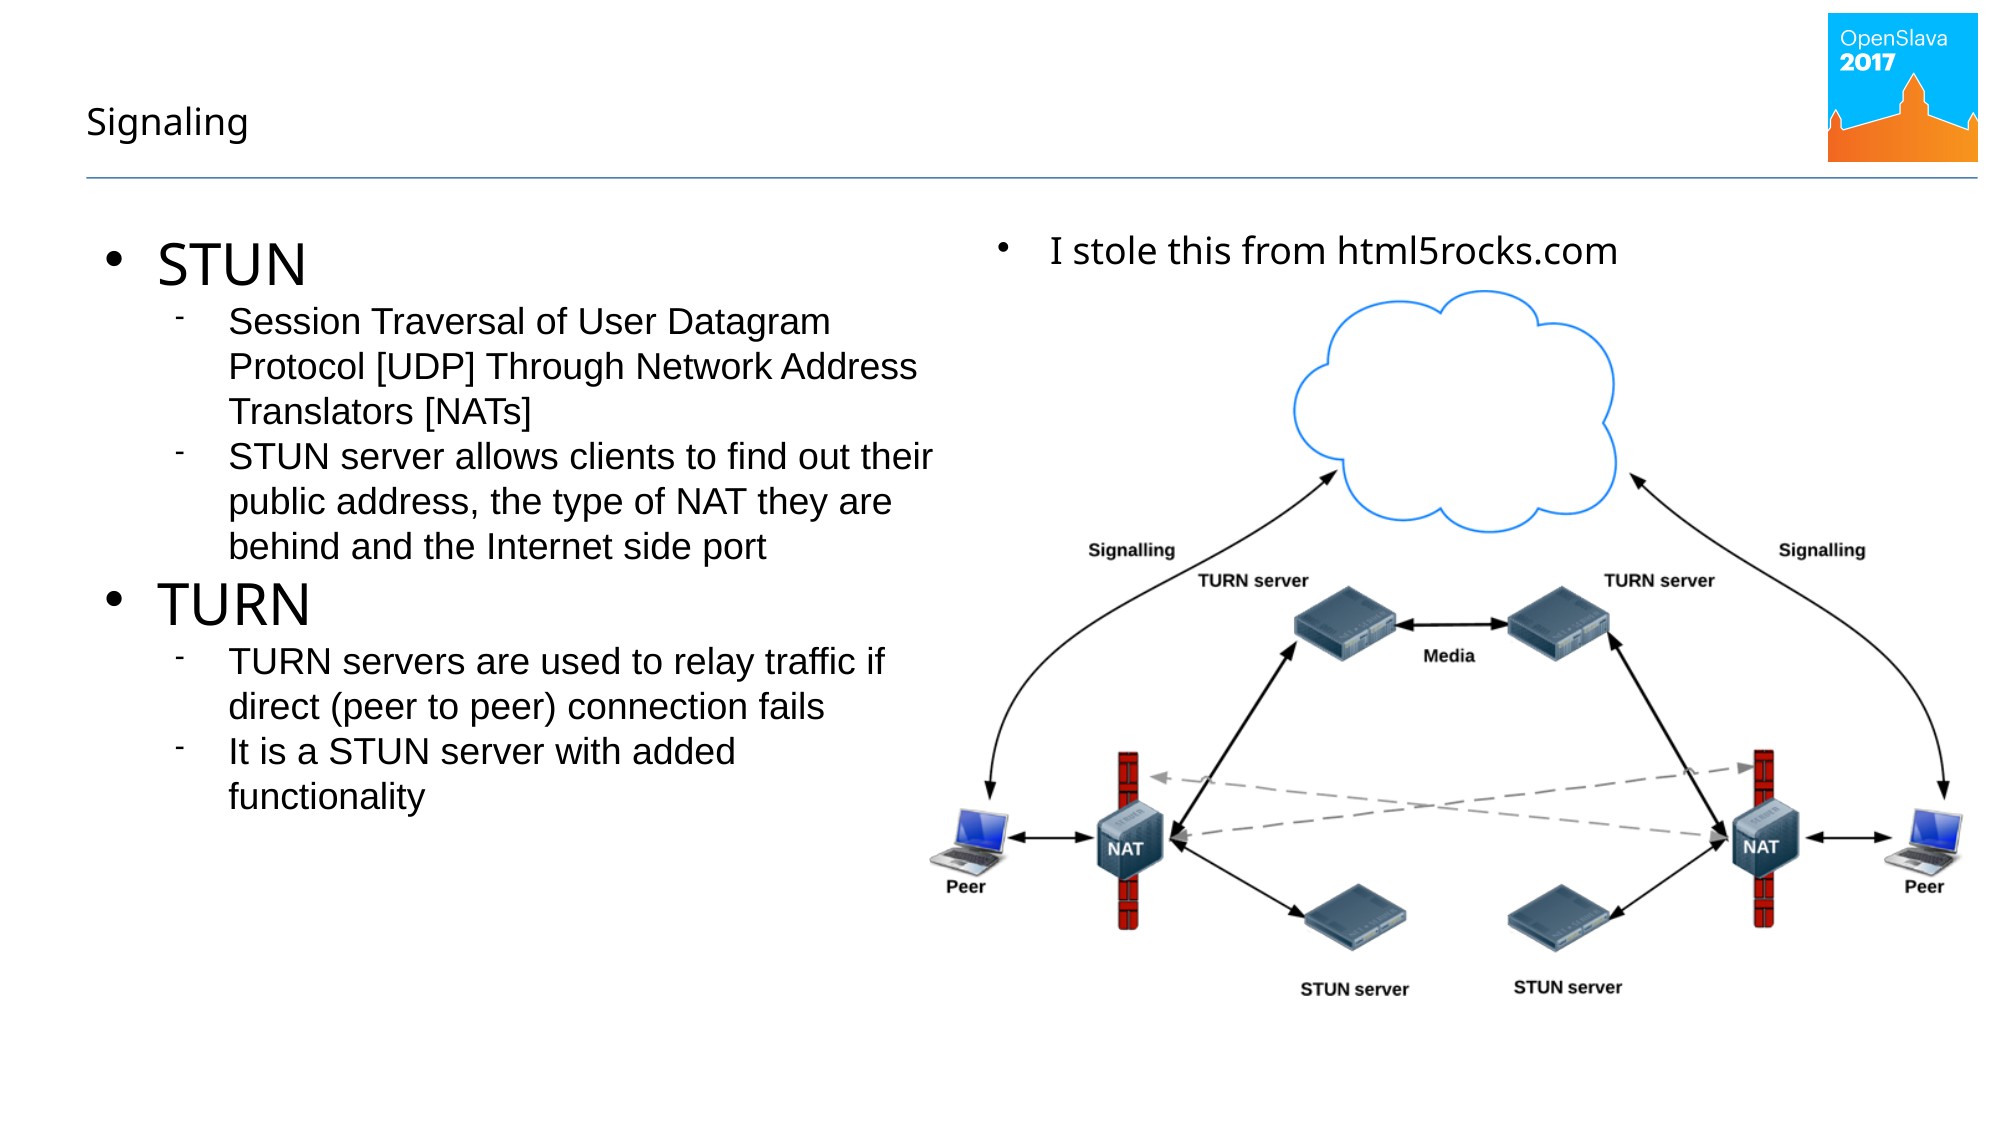

Signaling
STUN
Session Traversal of User Datagram Protocol [UDP] Through Network Address Translators [NATs]
STUN server allows clients to find out their public address, the type of NAT they are behind and the Internet side port
TURN
TURN servers are used to relay traffic if direct (peer to peer) connection fails
It is a STUN server with added functionality
I stole this from html5rocks.com